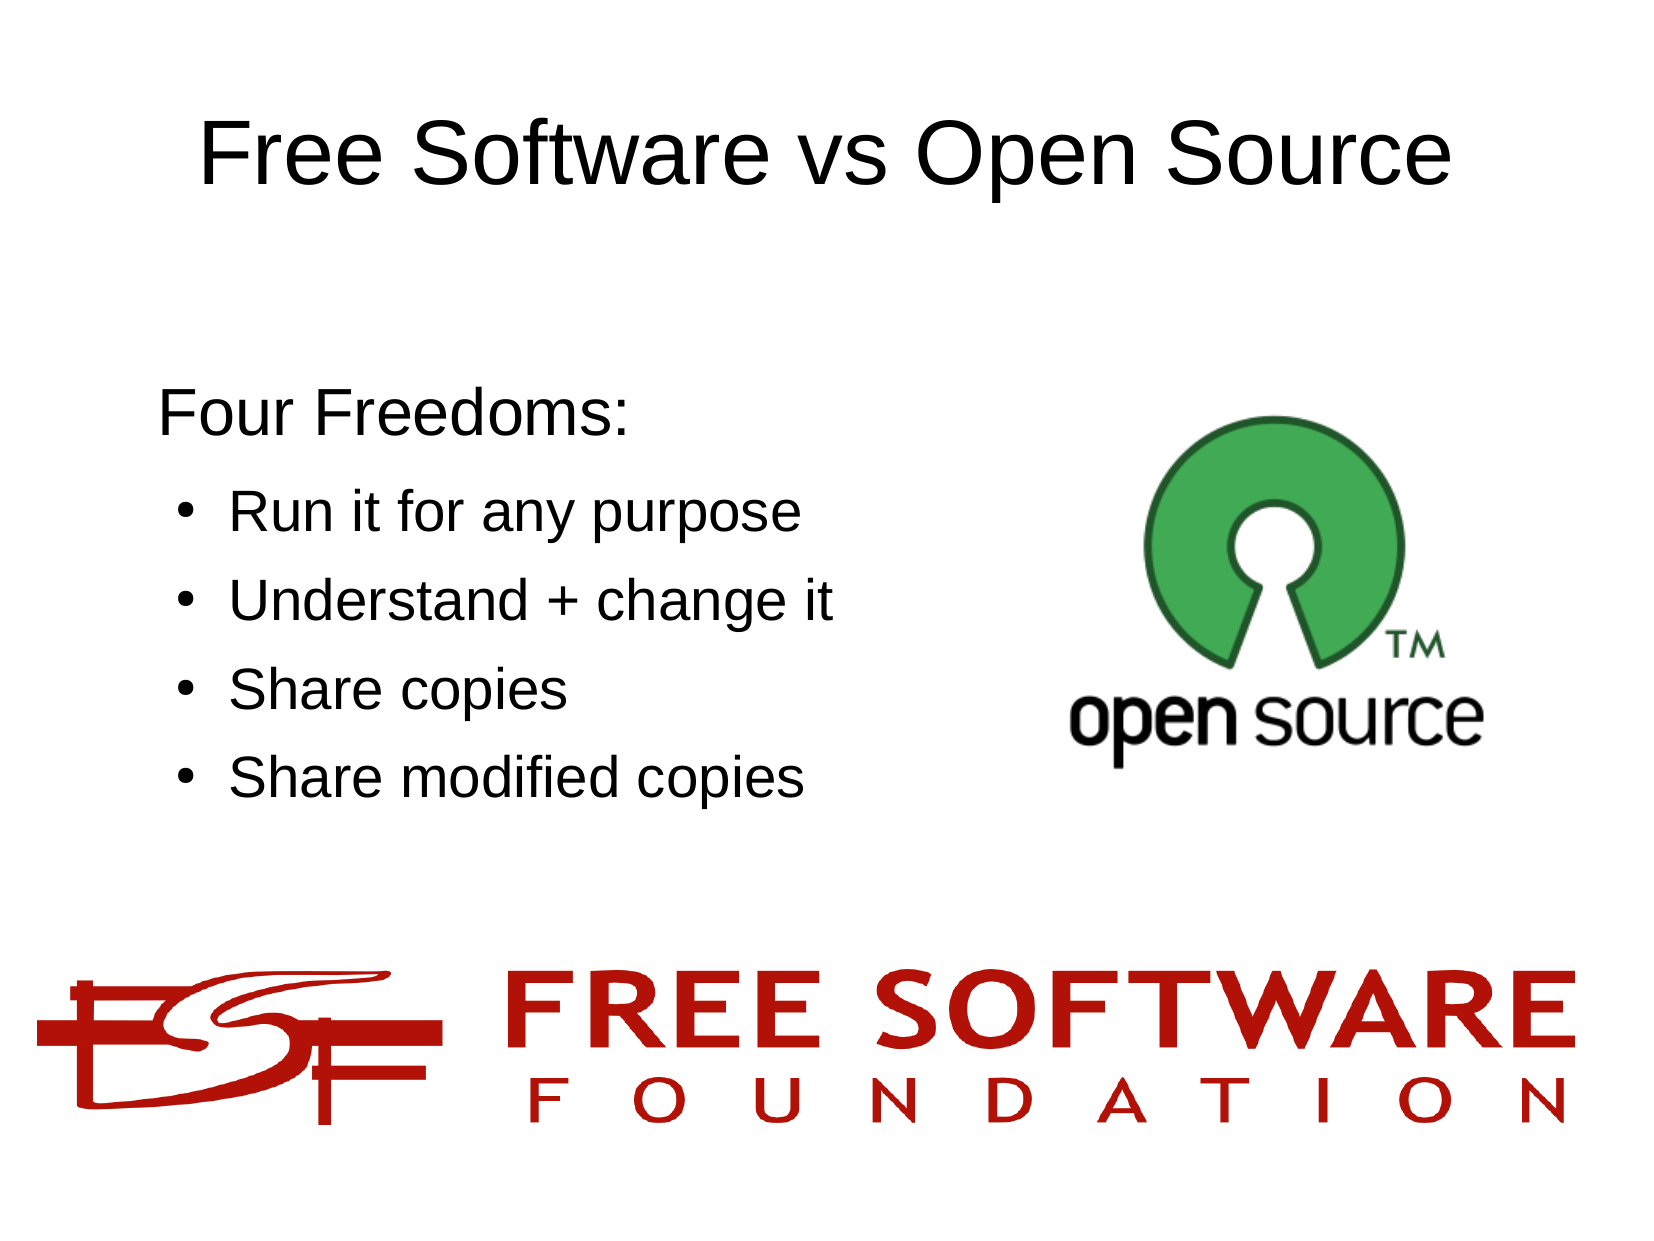

# Free Software vs Open Source
Four Freedoms:
Run it for any purpose
Understand + change it
Share copies
Share modified copies